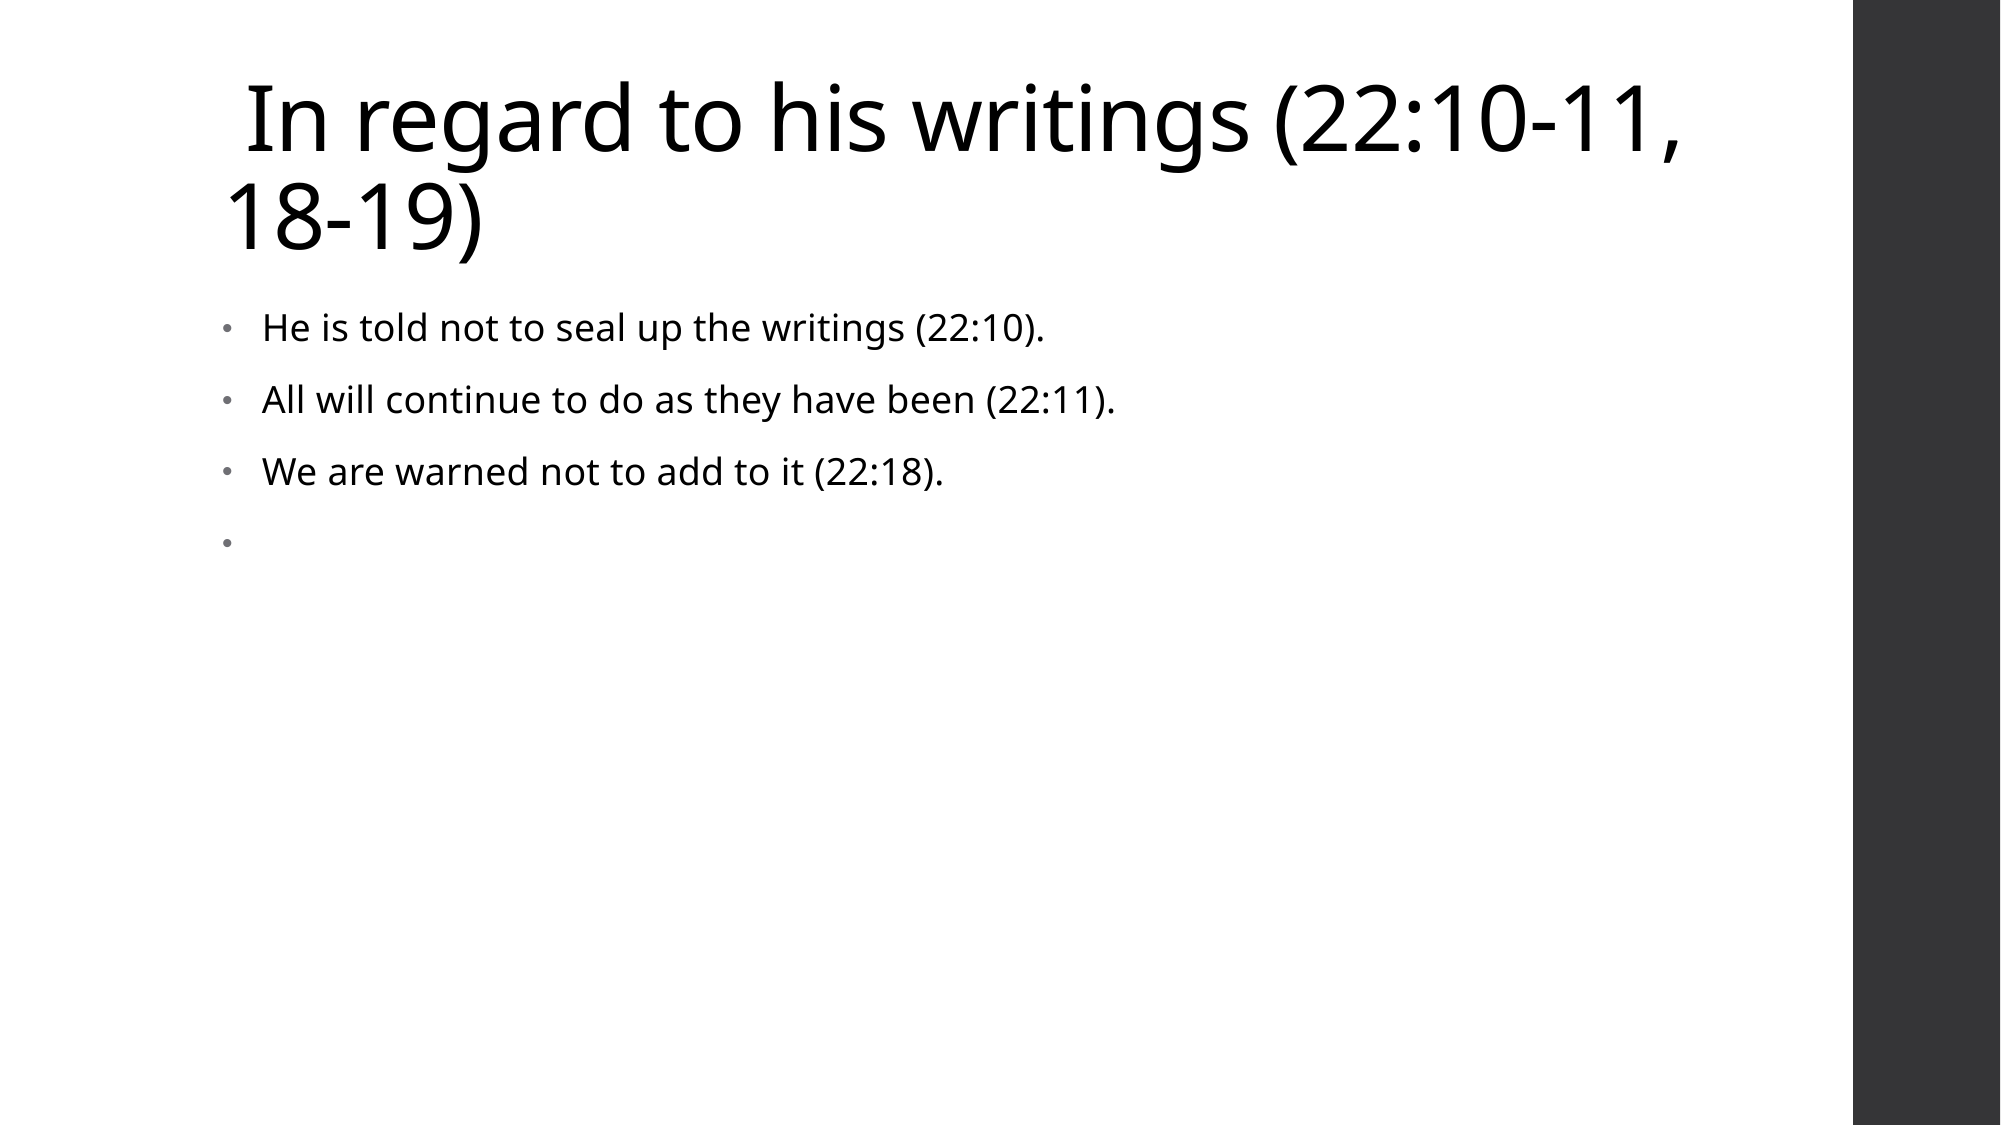

# In regard to his writings (22:10-11, 18-19)
 He is told not to seal up the writings (22:10).
 All will continue to do as they have been (22:11).
 We are warned not to add to it (22:18).